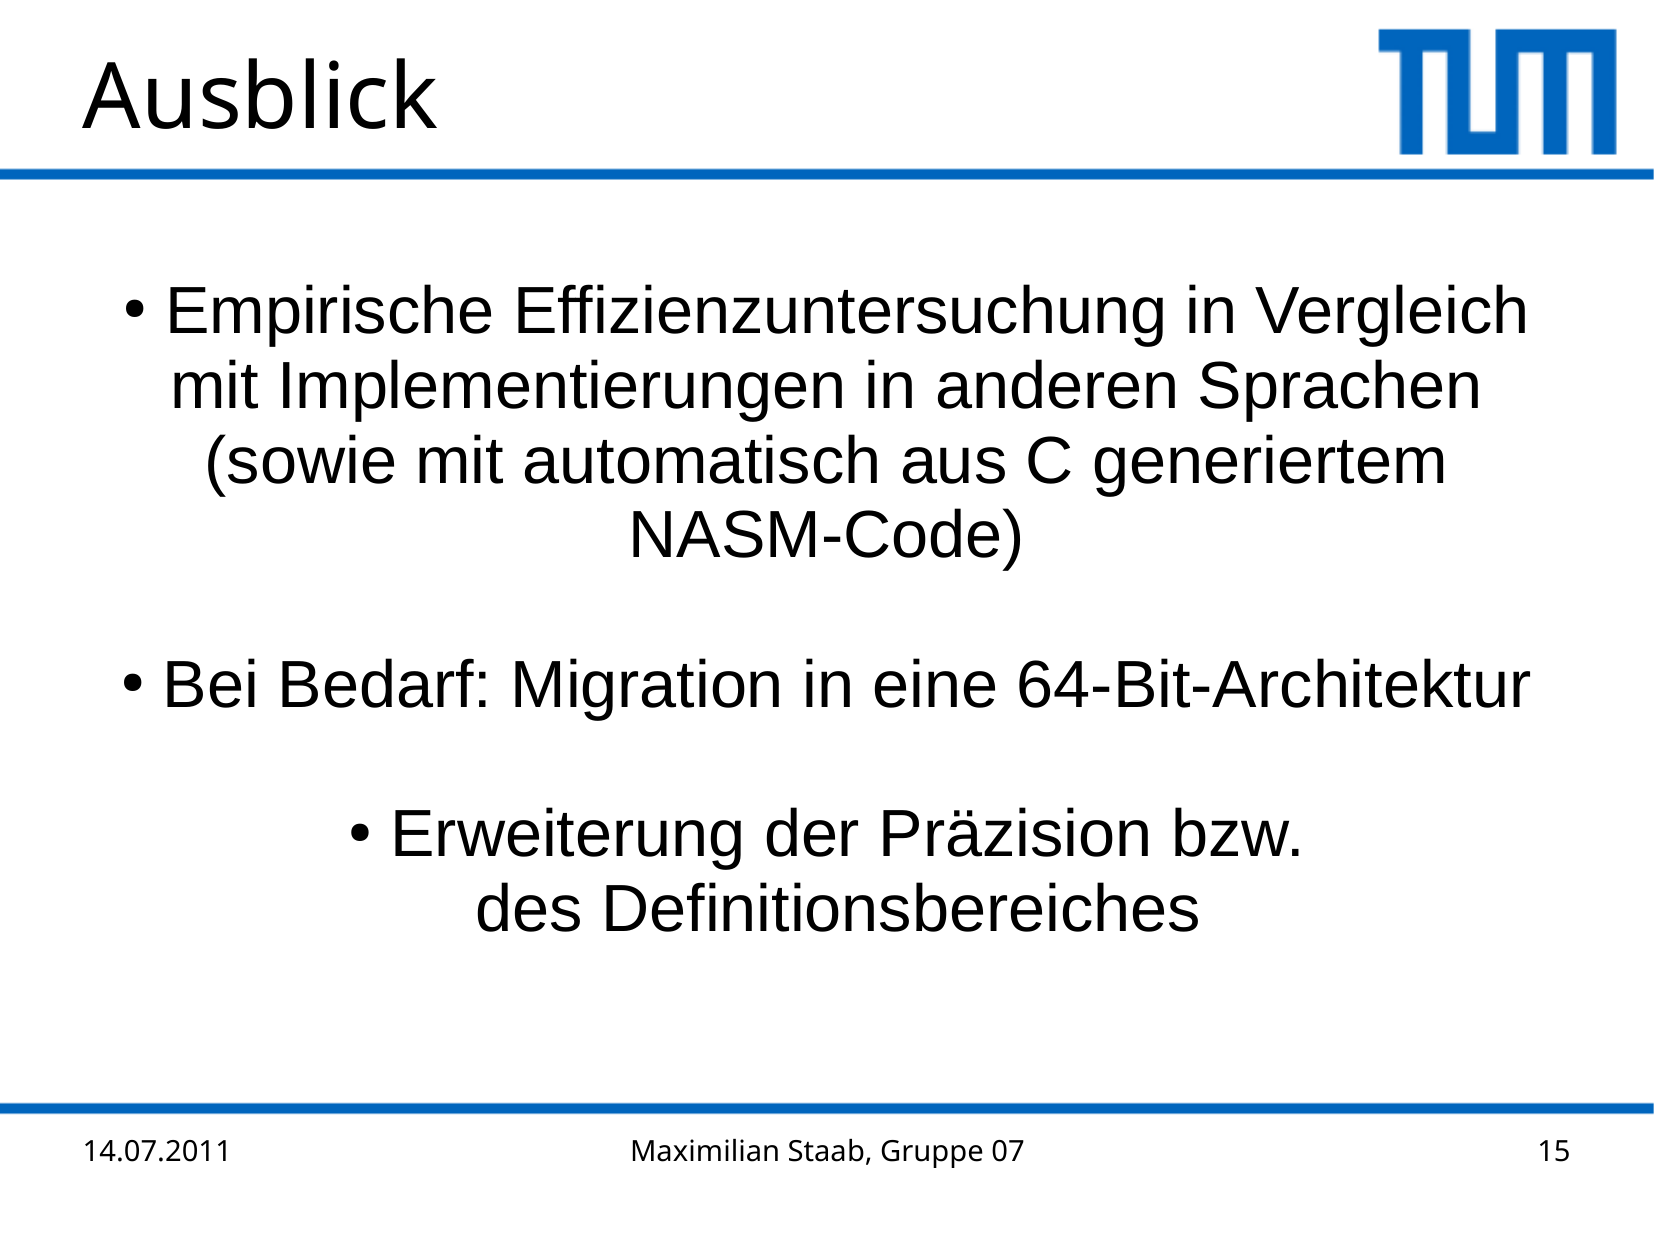

# Ausblick
 Empirische Effizienzuntersuchung in Vergleich mit Implementierungen in anderen Sprachen (sowie mit automatisch aus C generiertem NASM-Code)
 Bei Bedarf: Migration in eine 64-Bit-Architektur
 Erweiterung der Präzision bzw.
des Definitionsbereiches
14.07.2011
Maximilian Staab, Gruppe 07
15